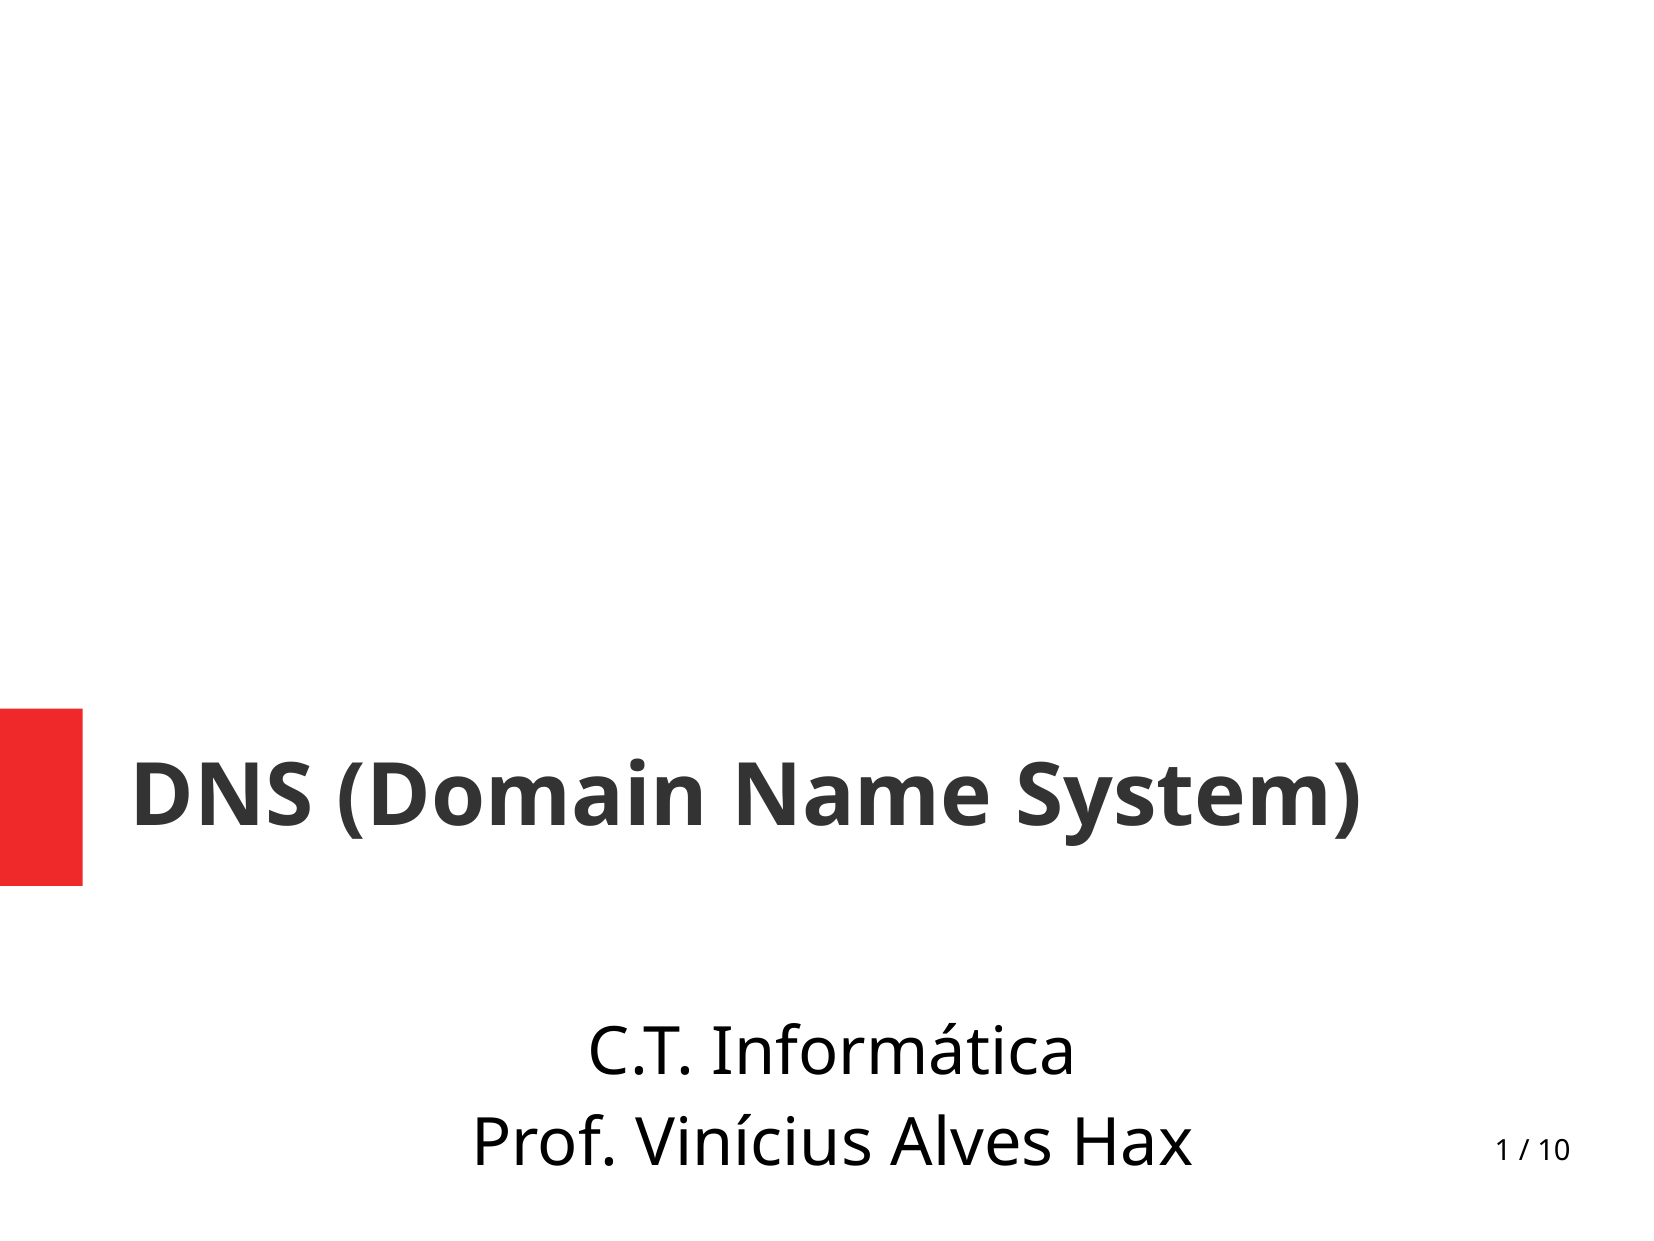

# DNS (Domain Name System)
C.T. Informática
Prof. Vinícius Alves Hax
1